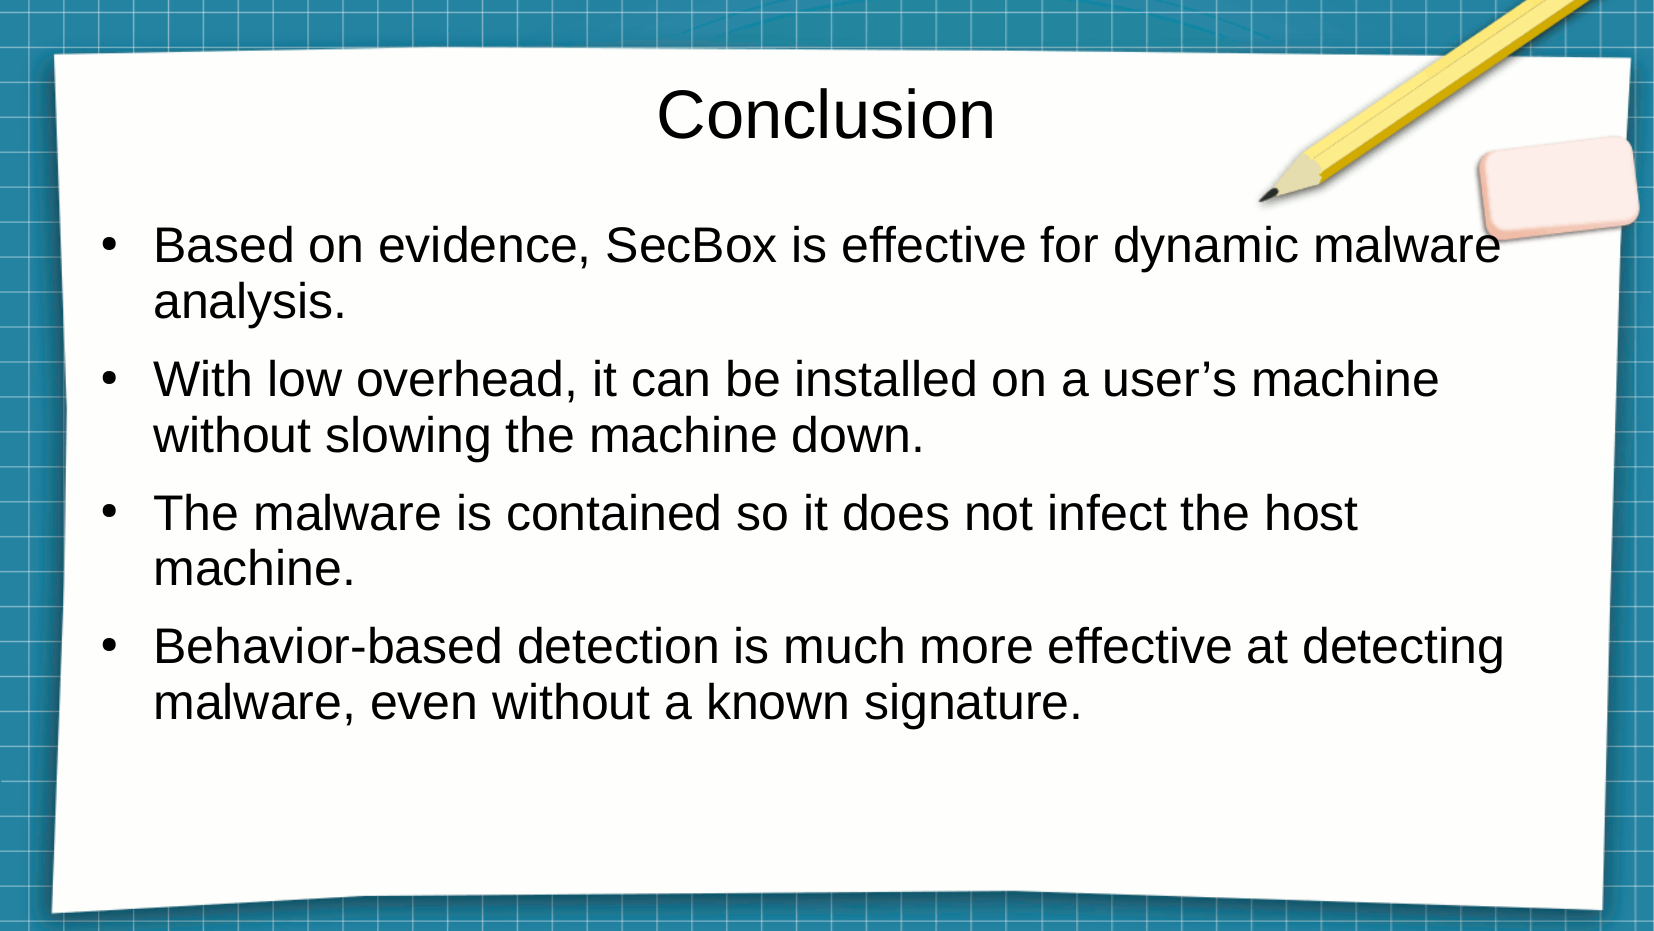

# Conclusion
Based on evidence, SecBox is effective for dynamic malware analysis.
With low overhead, it can be installed on a user’s machine without slowing the machine down.
The malware is contained so it does not infect the host machine.
Behavior-based detection is much more effective at detecting malware, even without a known signature.